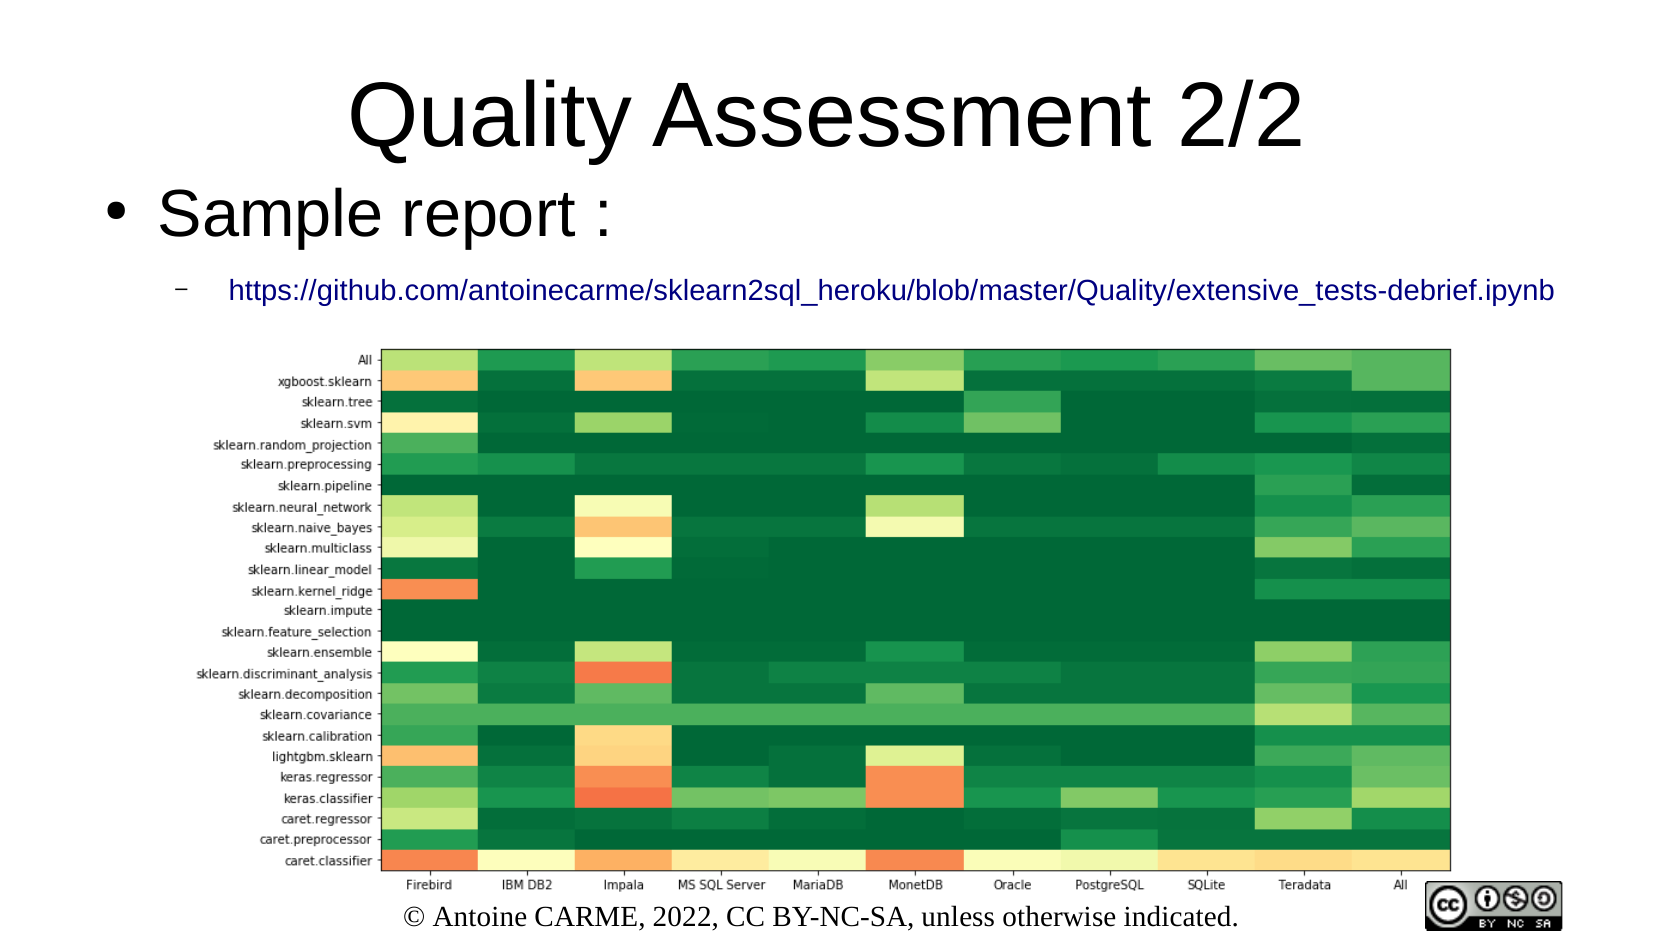

# Quality Assessment 2/2
Sample report :
https://github.com/antoinecarme/sklearn2sql_heroku/blob/master/Quality/extensive_tests-debrief.ipynb